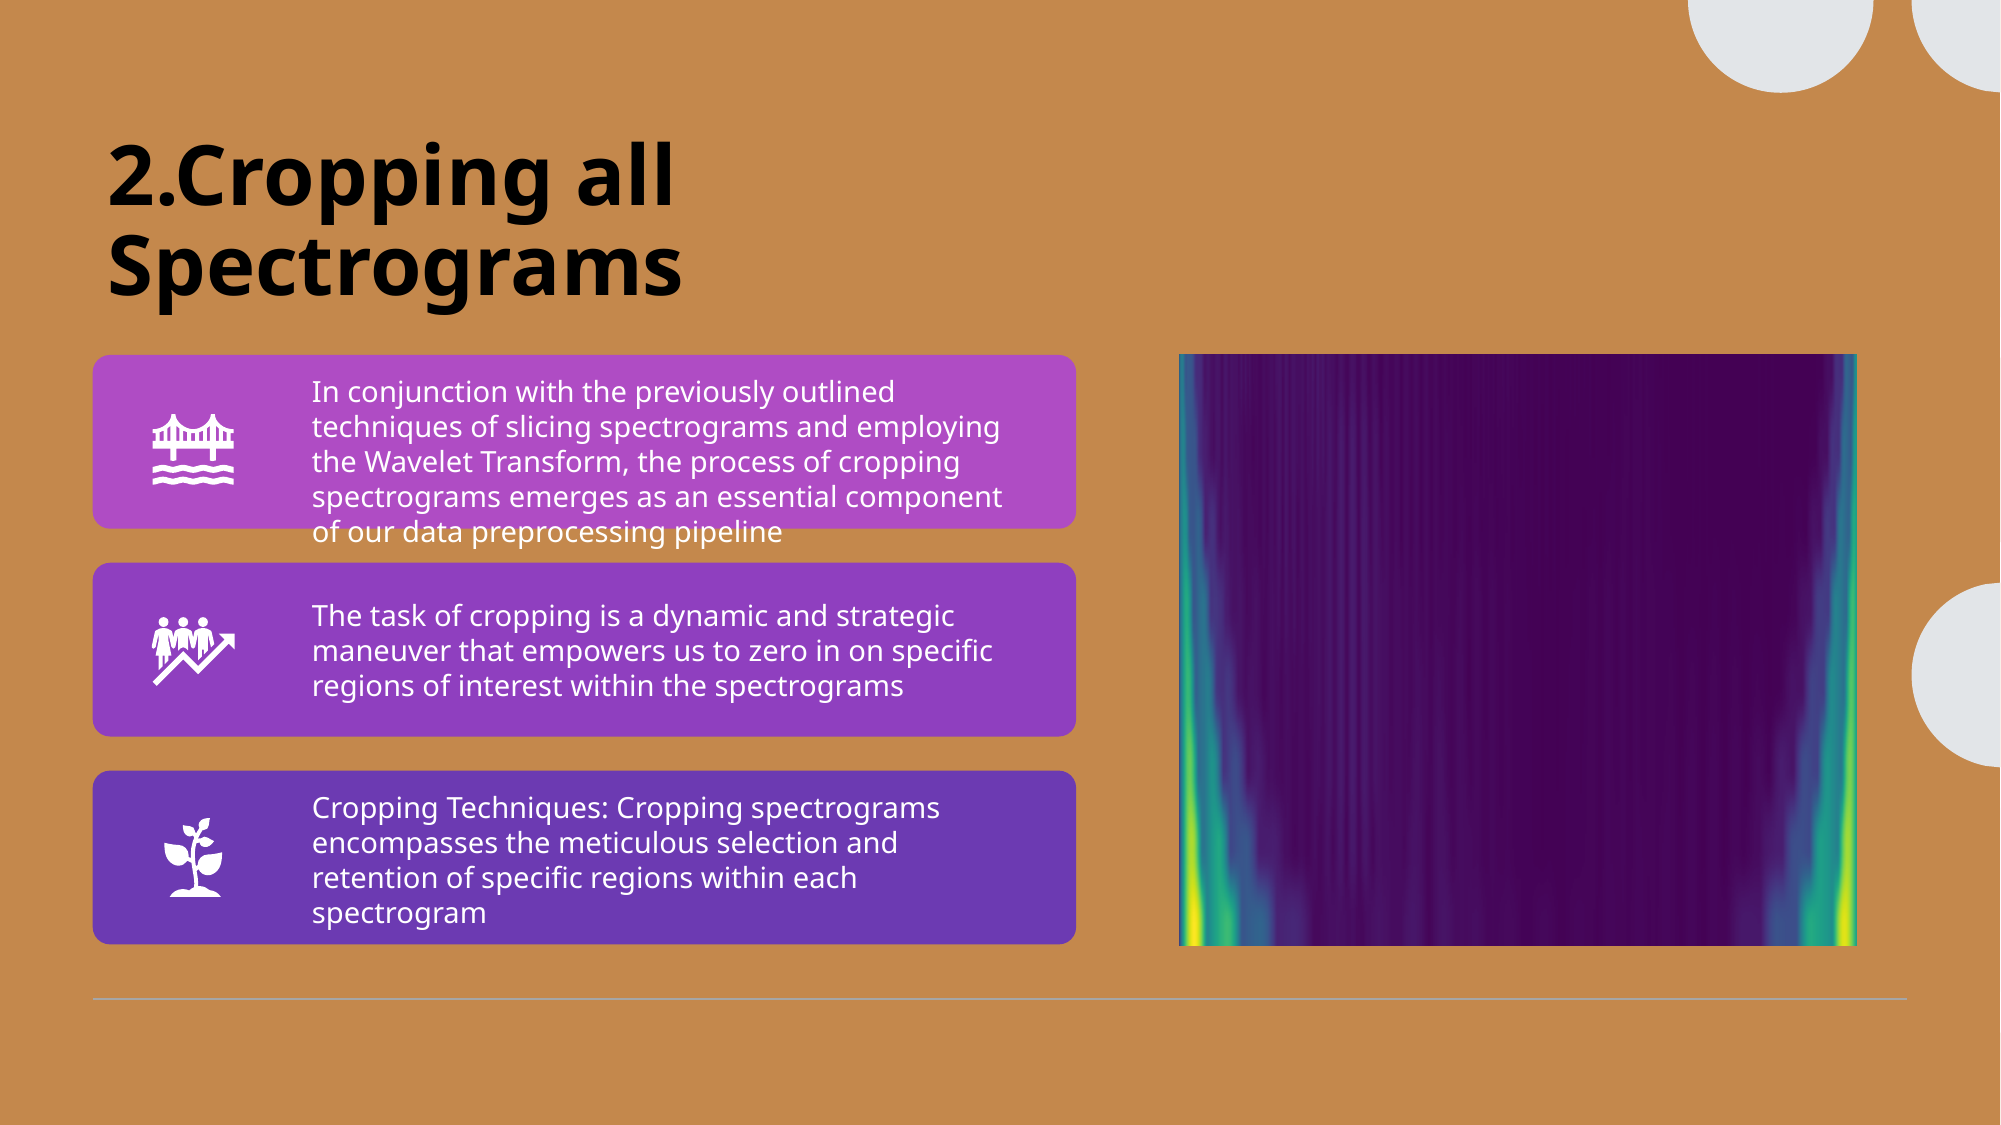

# 2.Cropping all Spectrograms
In conjunction with the previously outlined techniques of slicing spectrograms and employing the Wavelet Transform, the process of cropping spectrograms emerges as an essential component of our data preprocessing pipeline
The task of cropping is a dynamic and strategic maneuver that empowers us to zero in on specific regions of interest within the spectrograms
Cropping Techniques: Cropping spectrograms encompasses the meticulous selection and retention of specific regions within each spectrogram